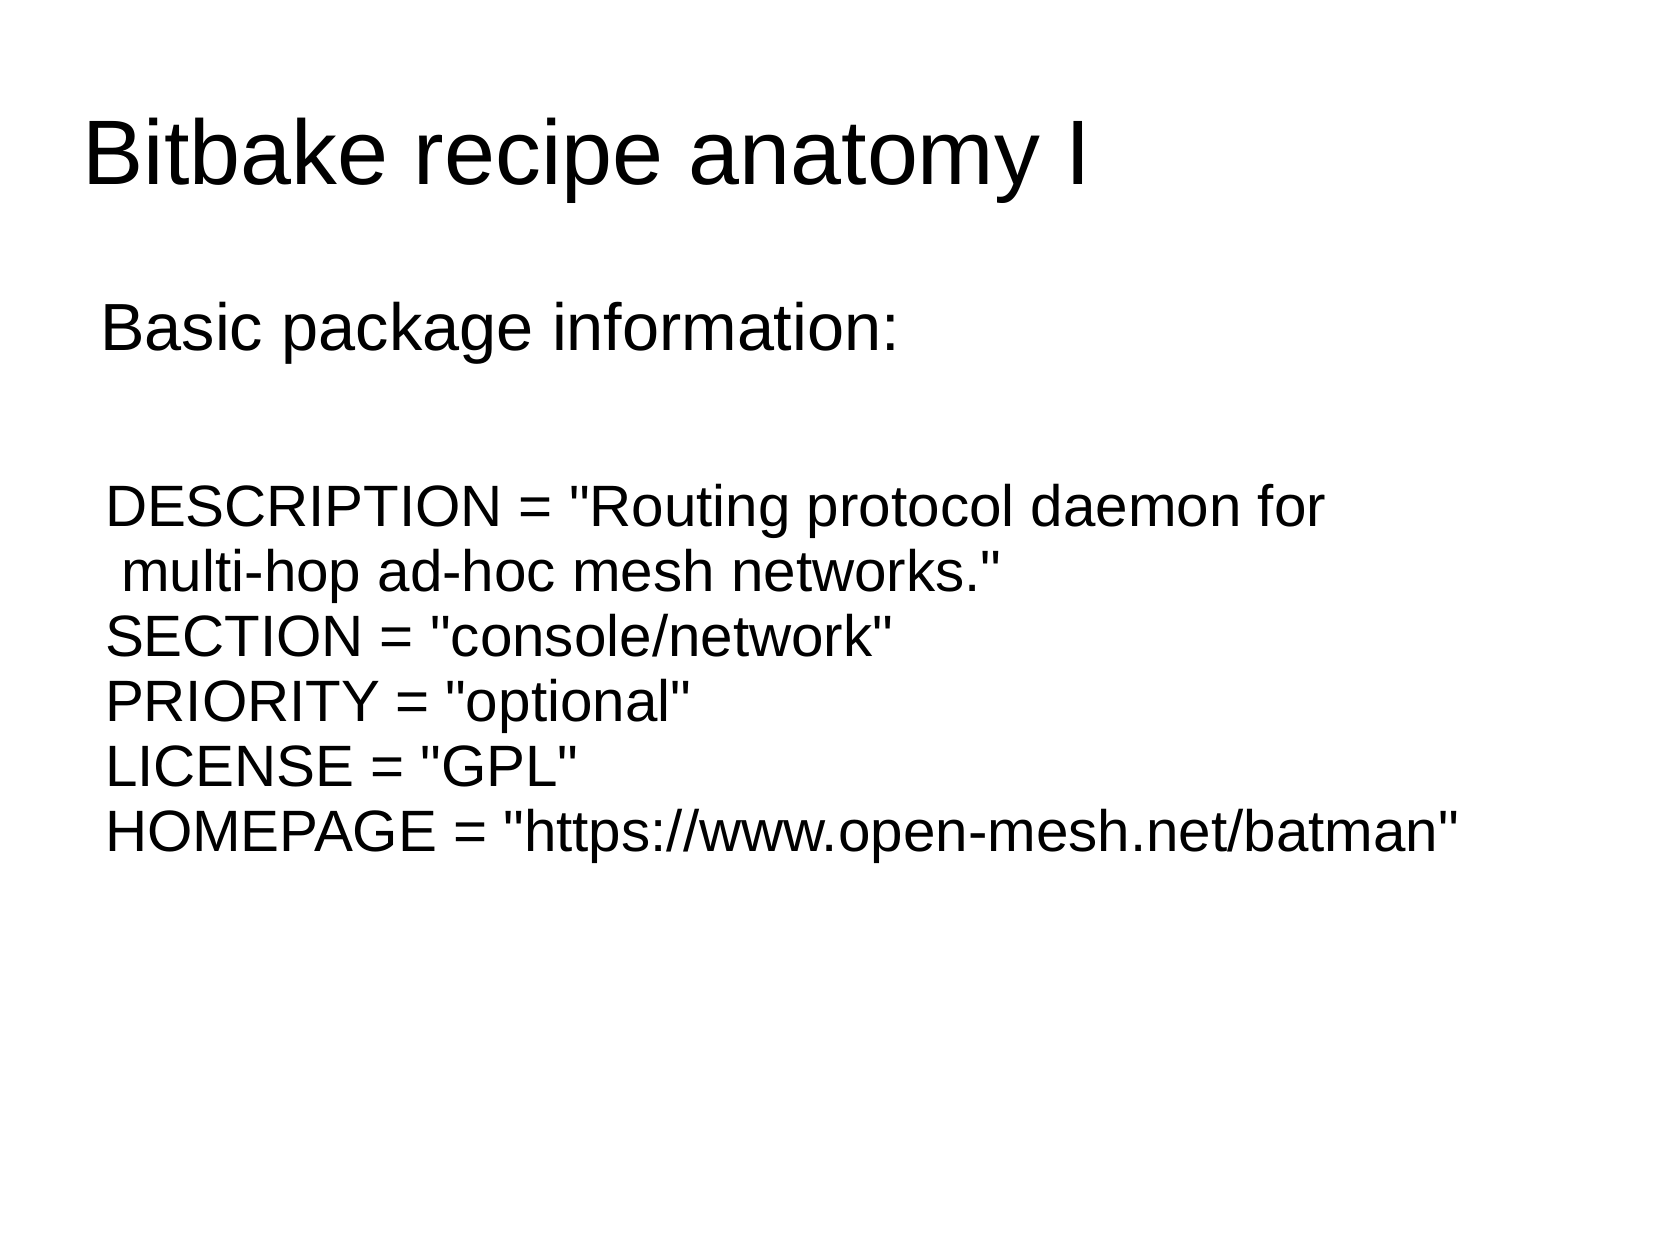

# Bitbake recipe anatomy I
Basic package information:
DESCRIPTION = "Routing protocol daemon for
 multi-hop ad-hoc mesh networks."
SECTION = "console/network"
PRIORITY = "optional"
LICENSE = "GPL"
HOMEPAGE = "https://www.open-mesh.net/batman"